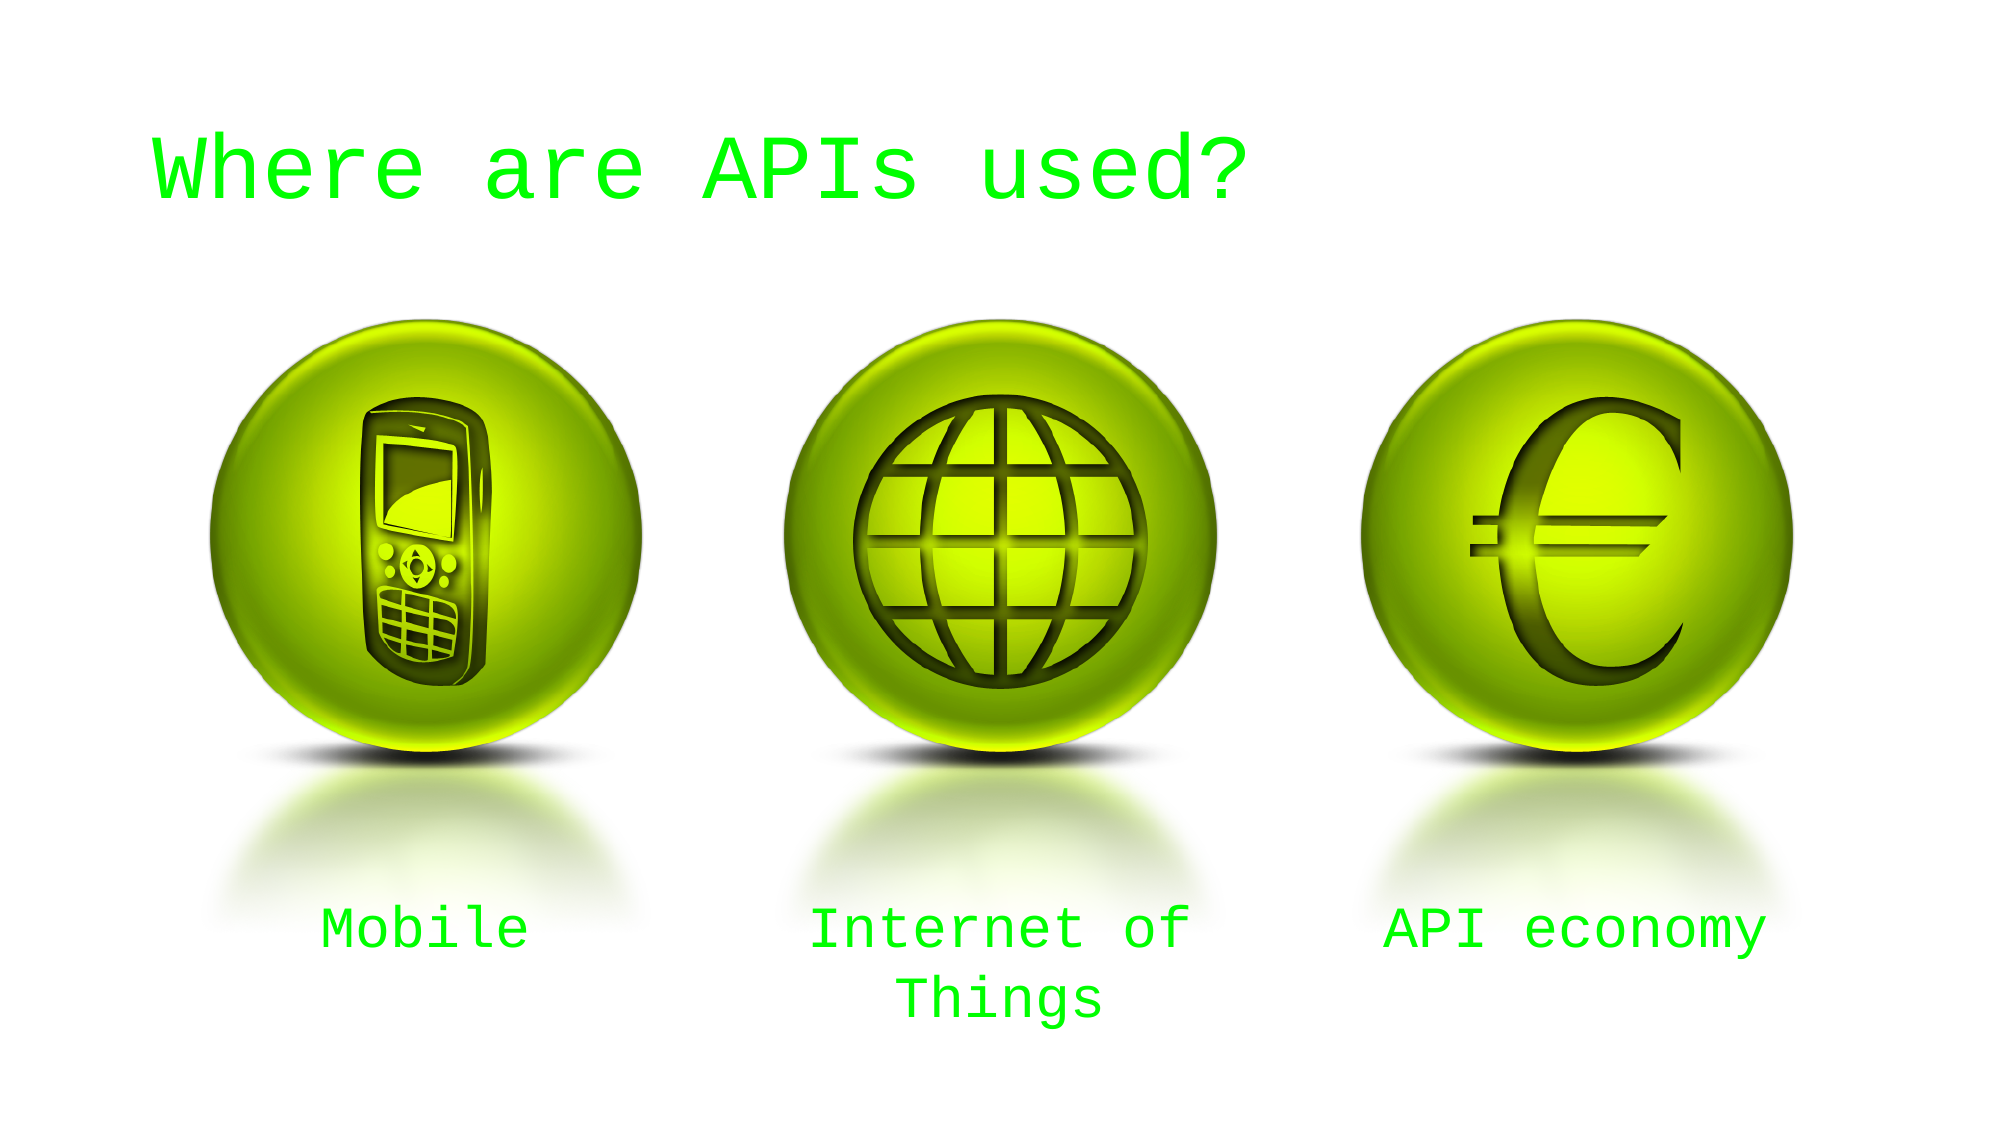

# Where are APIs used?
Mobile
Internet of Things
API economy